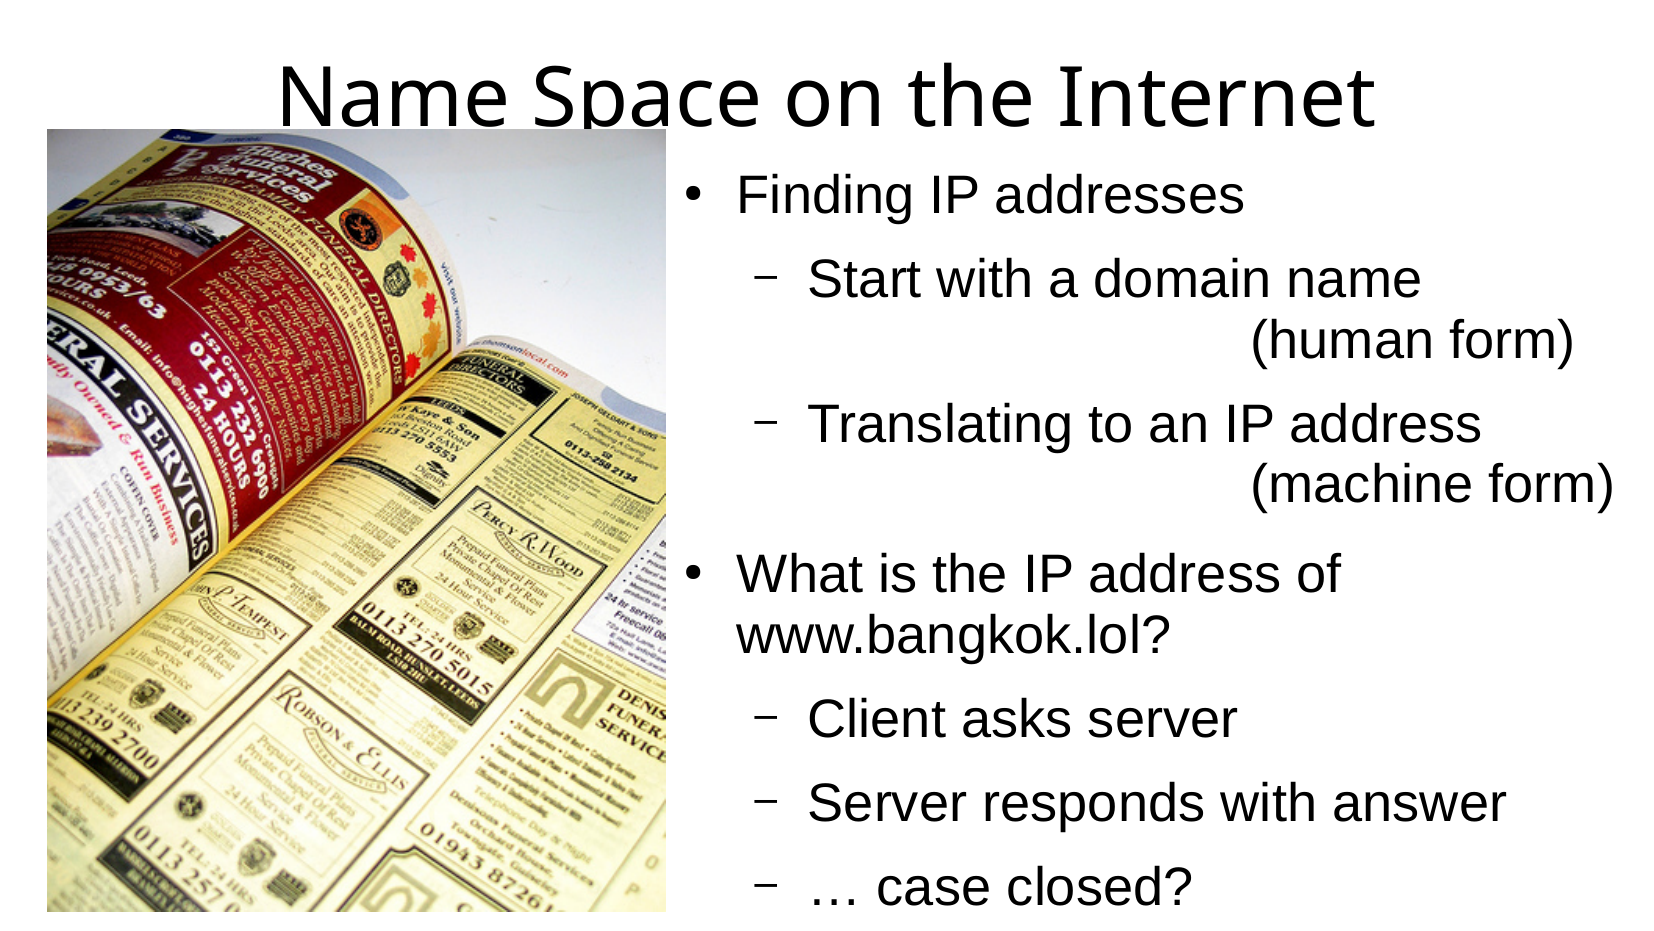

# Name Space on the Internet
Finding IP addresses
Start with a domain name
						(human form)
Translating to an IP address
						(machine form)
What is the IP address of
www.bangkok.lol?
Client asks server
Server responds with answer
… case closed?